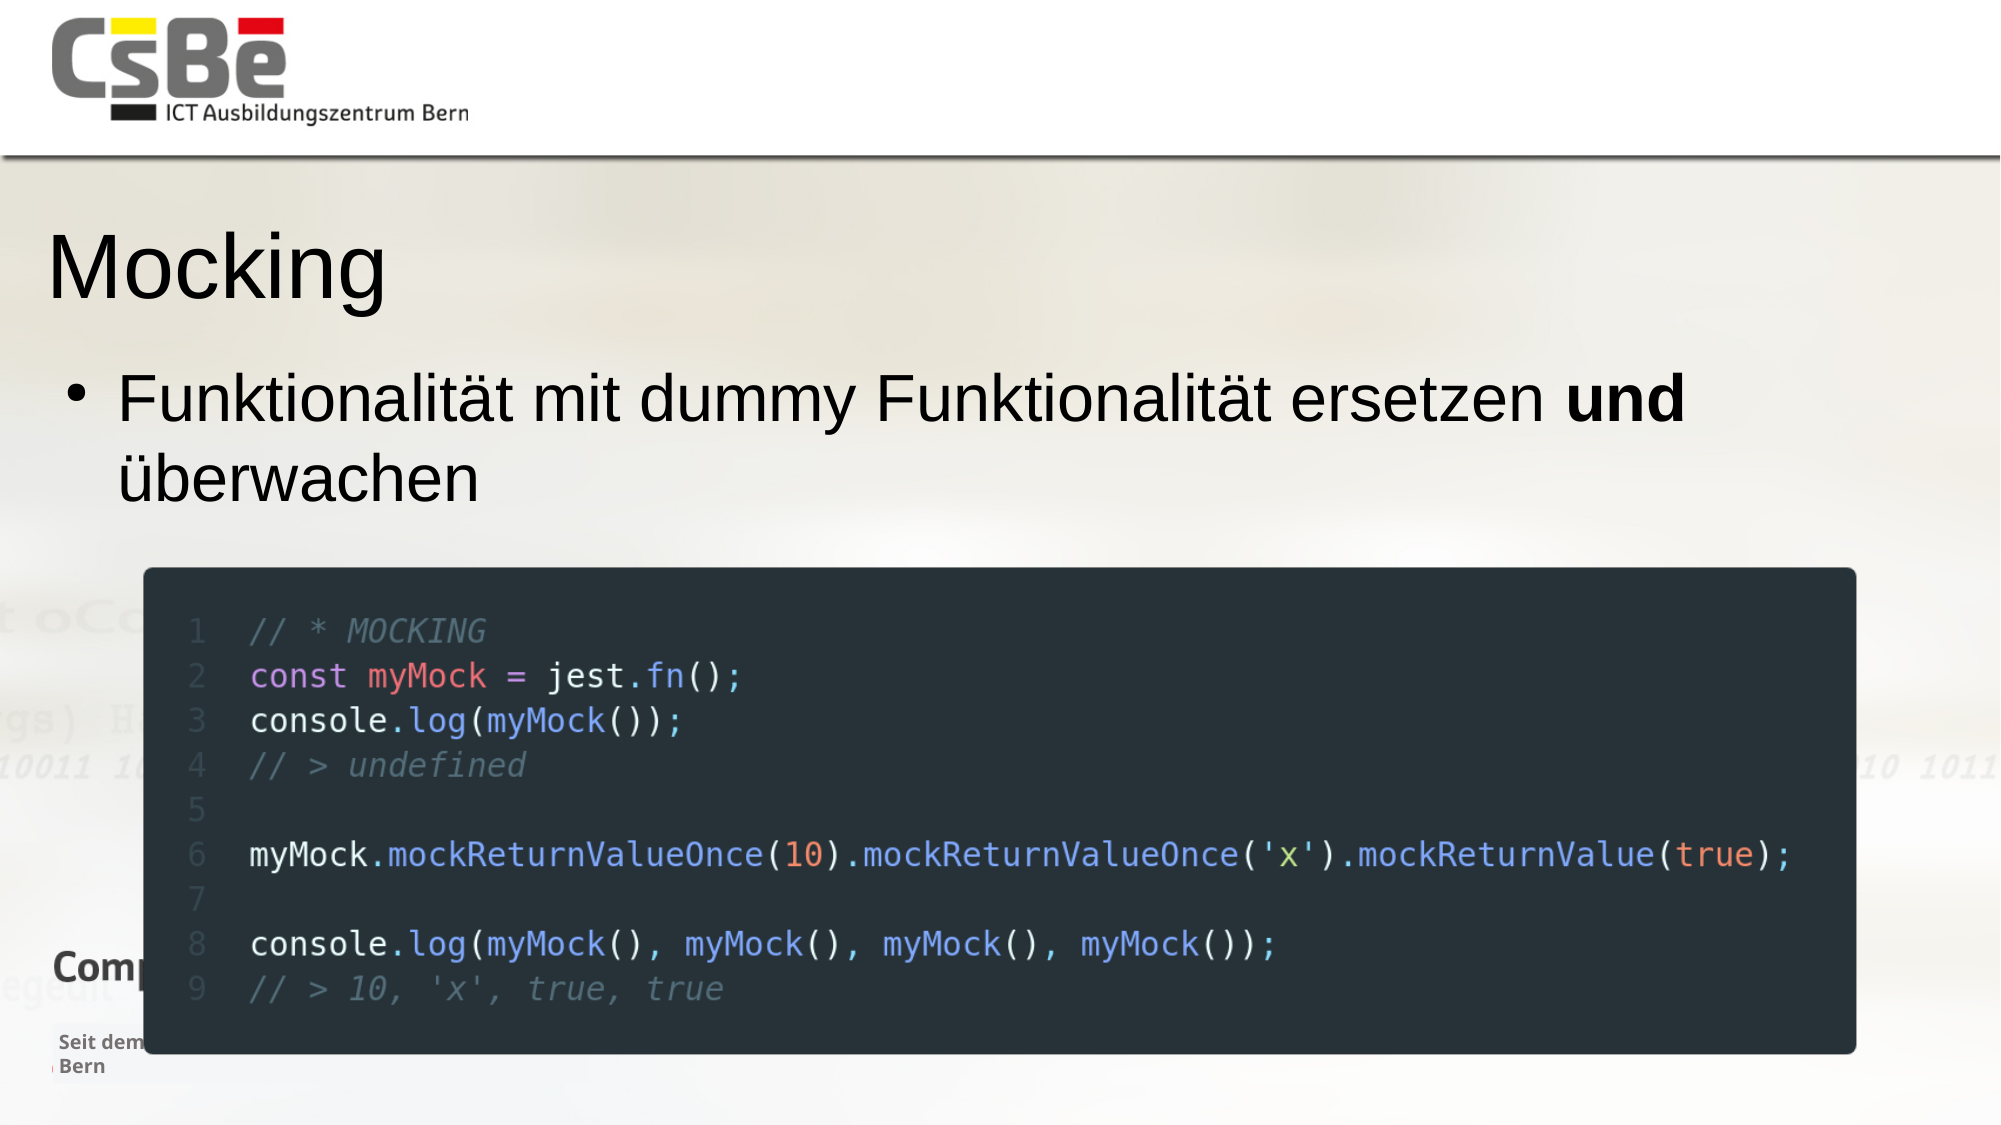

Mocking
# Funktionalität mit dummy Funktionalität ersetzen und überwachen